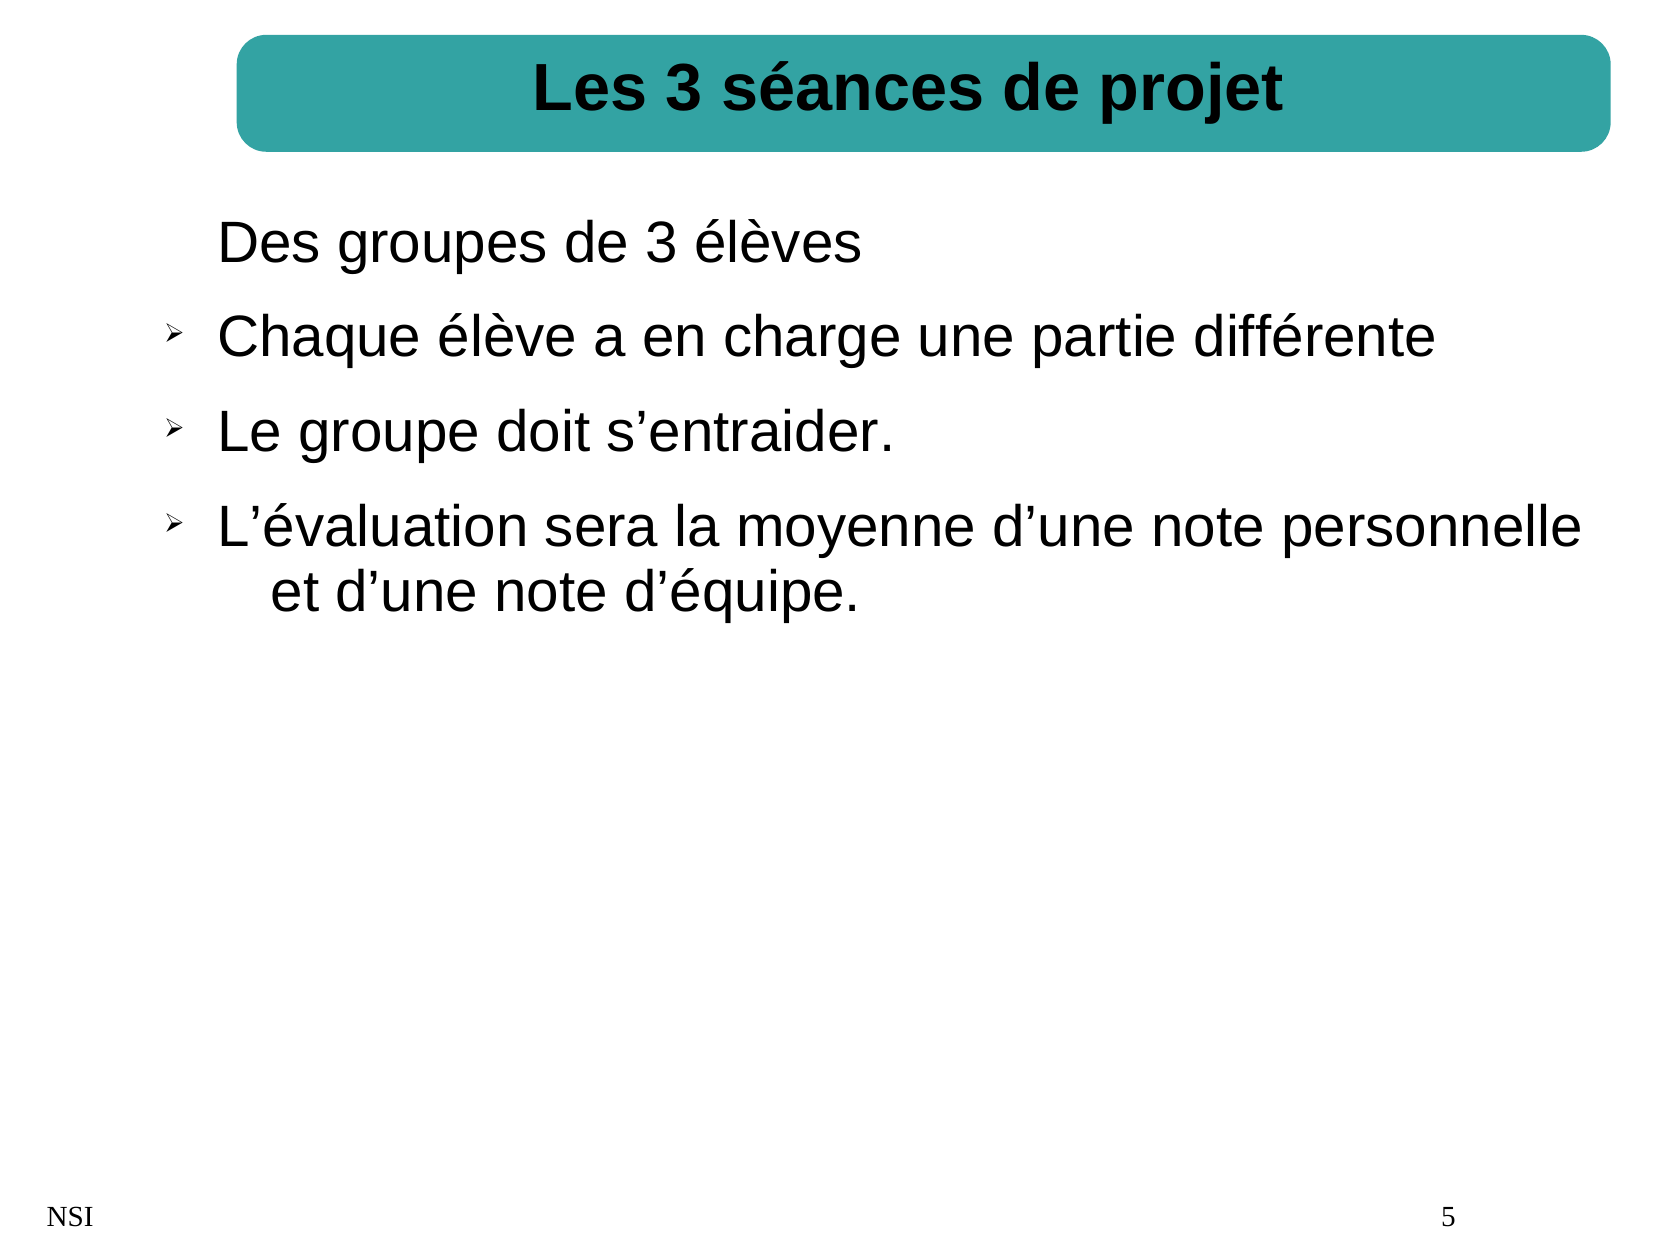

# Les 3 séances de projet
Des groupes de 3 élèves
Chaque élève a en charge une partie différente
Le groupe doit s’entraider.
L’évaluation sera la moyenne d’une note personnelle et d’une note d’équipe.